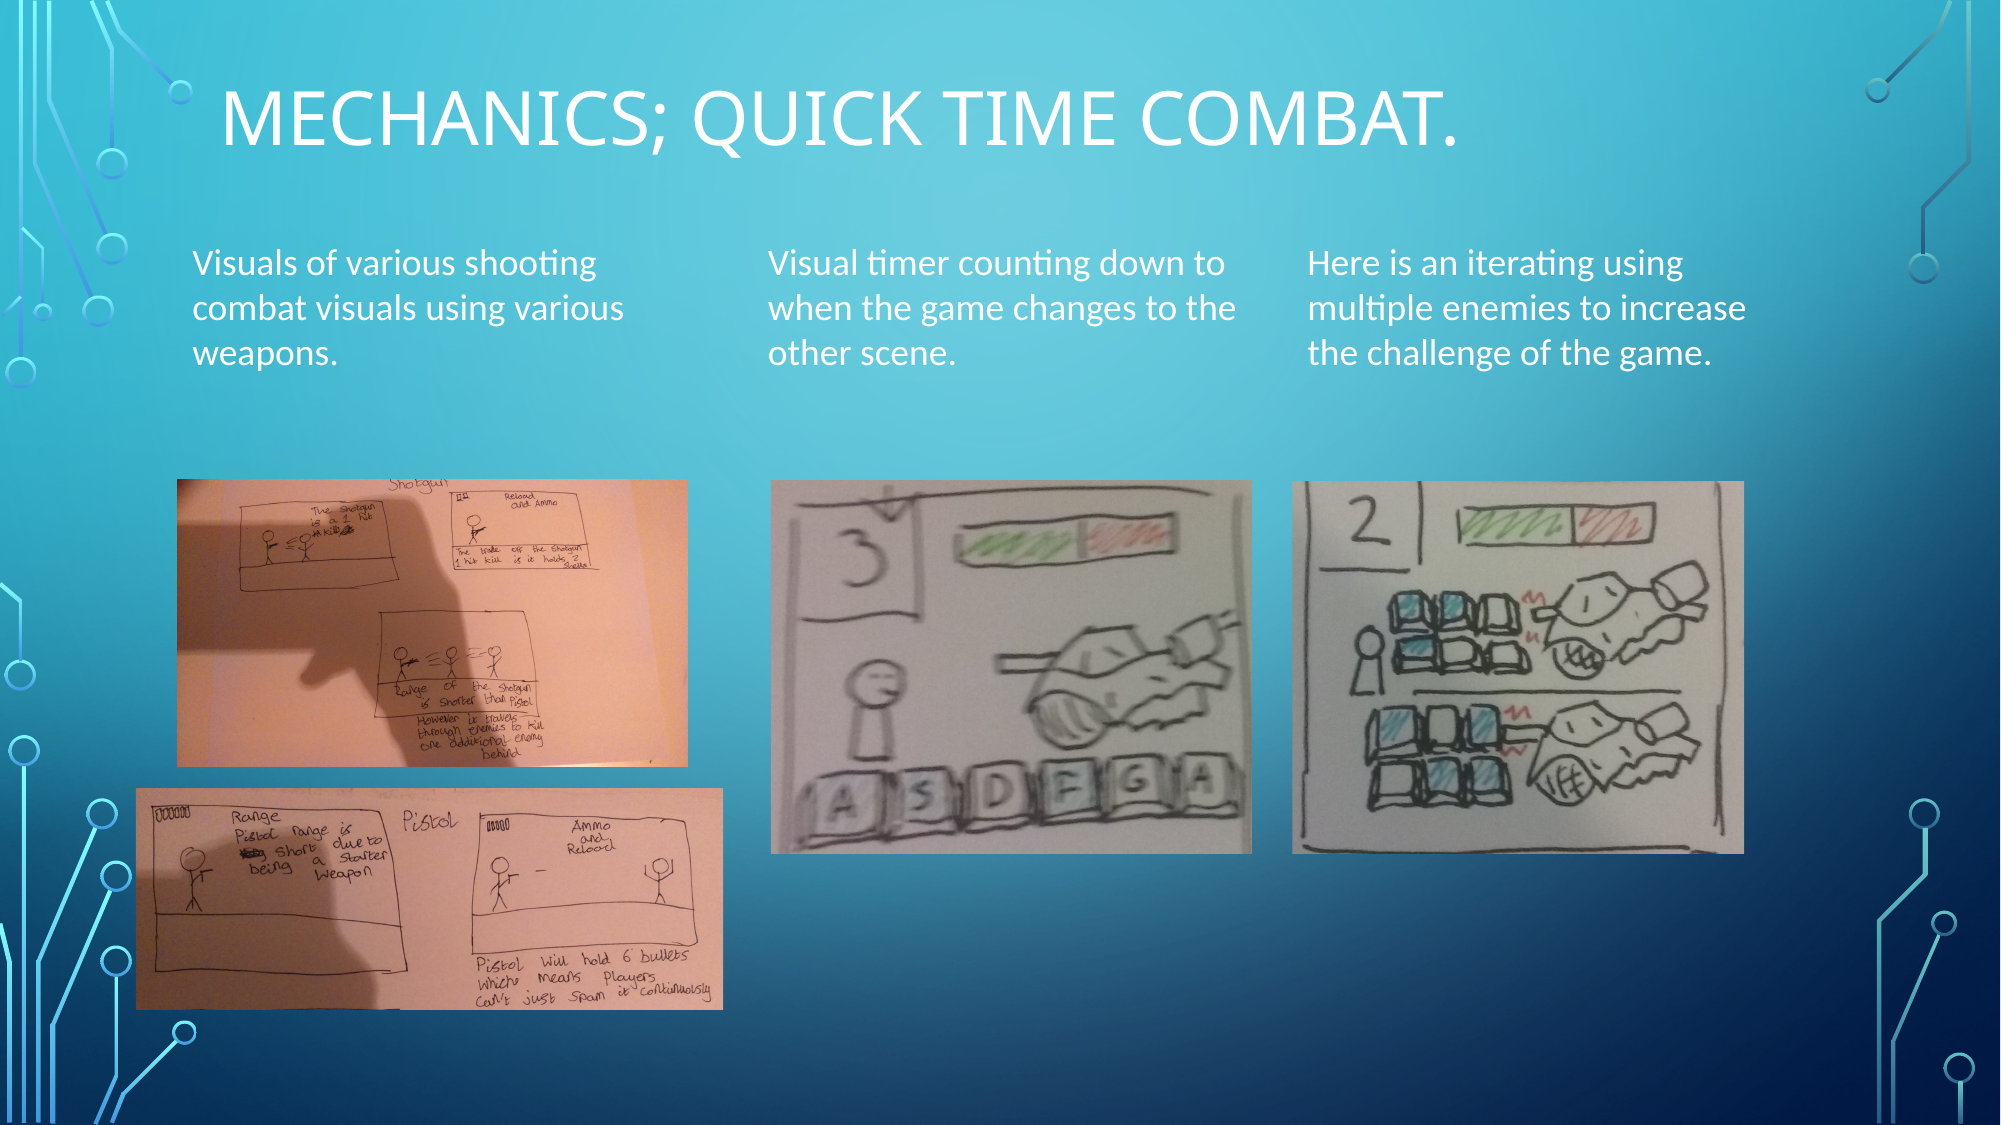

# Mechanics; Quick time combat.
Visuals of various shooting combat visuals using various weapons.
Visual timer counting down to when the game changes to the other scene.
Here is an iterating using multiple enemies to increase the challenge of the game.